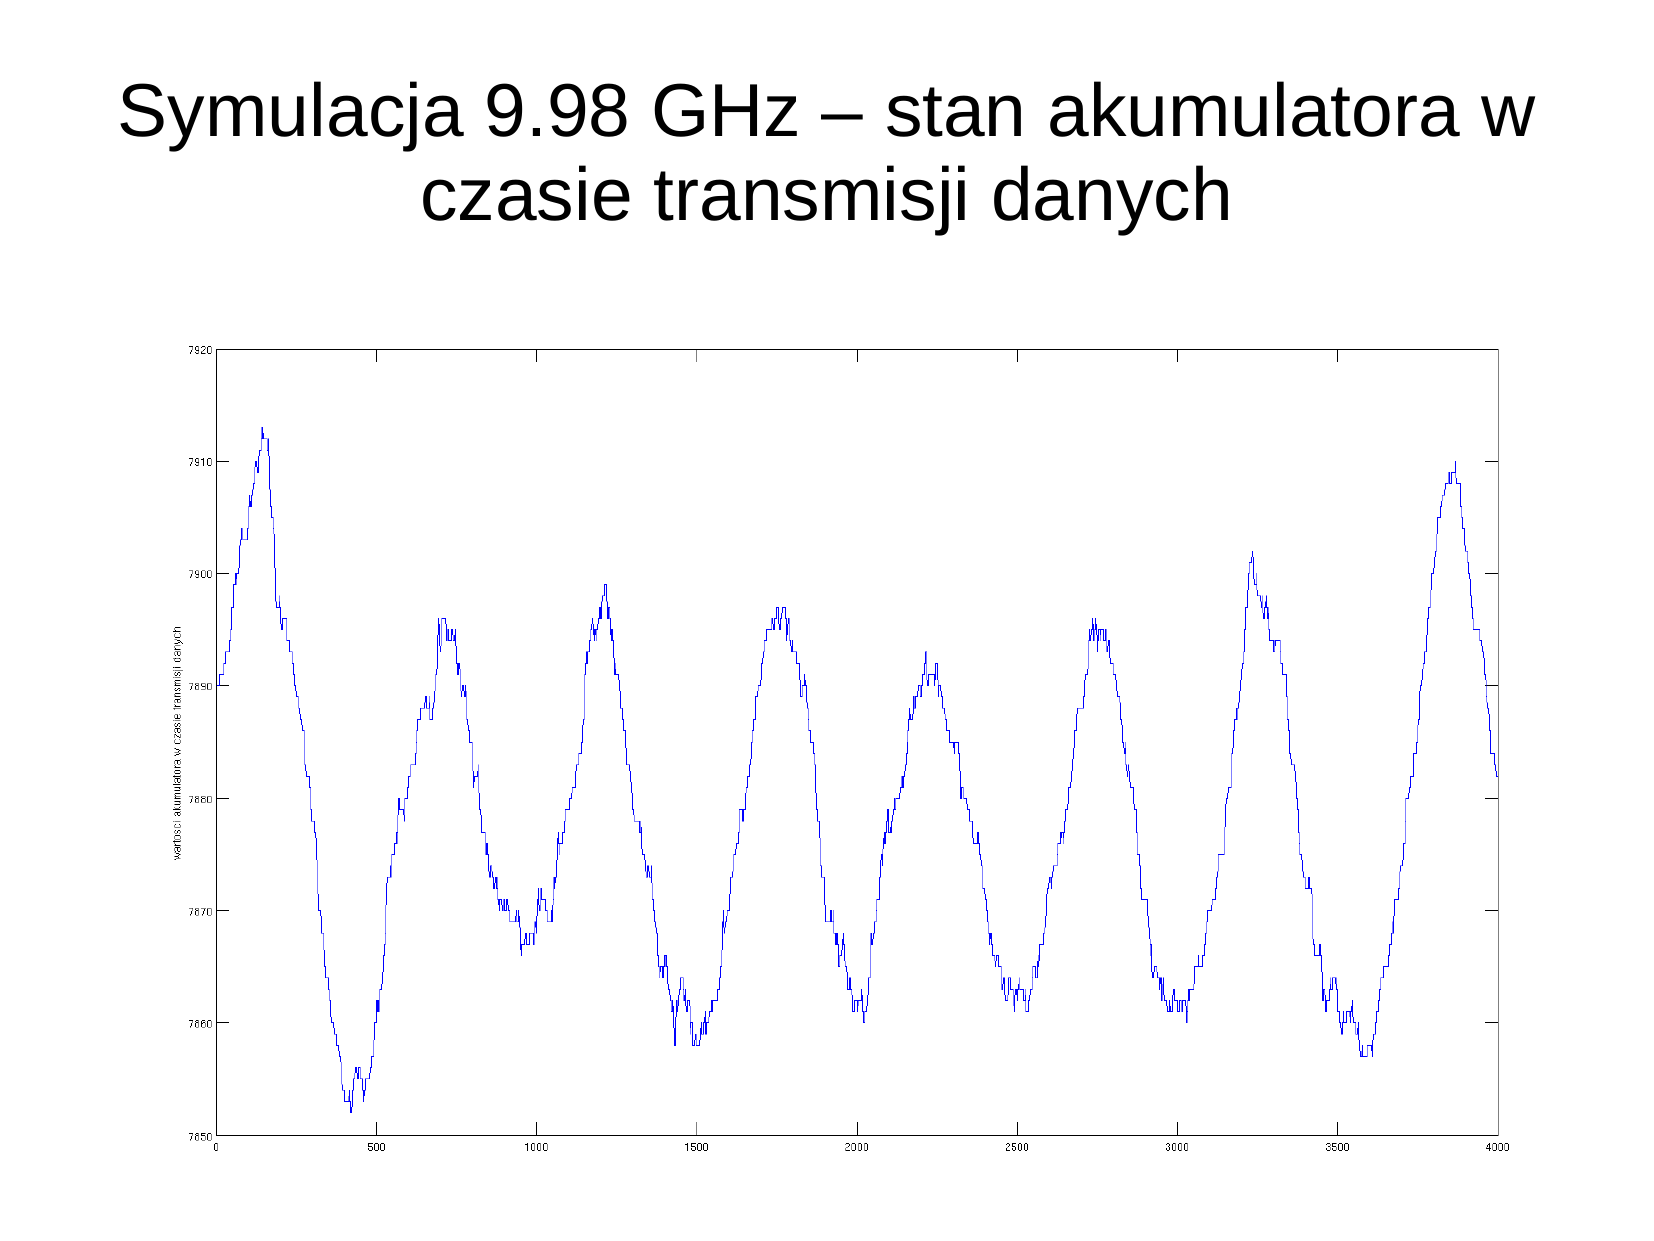

# Symulacja 9.98 GHz – stan akumulatora w czasie transmisji danych